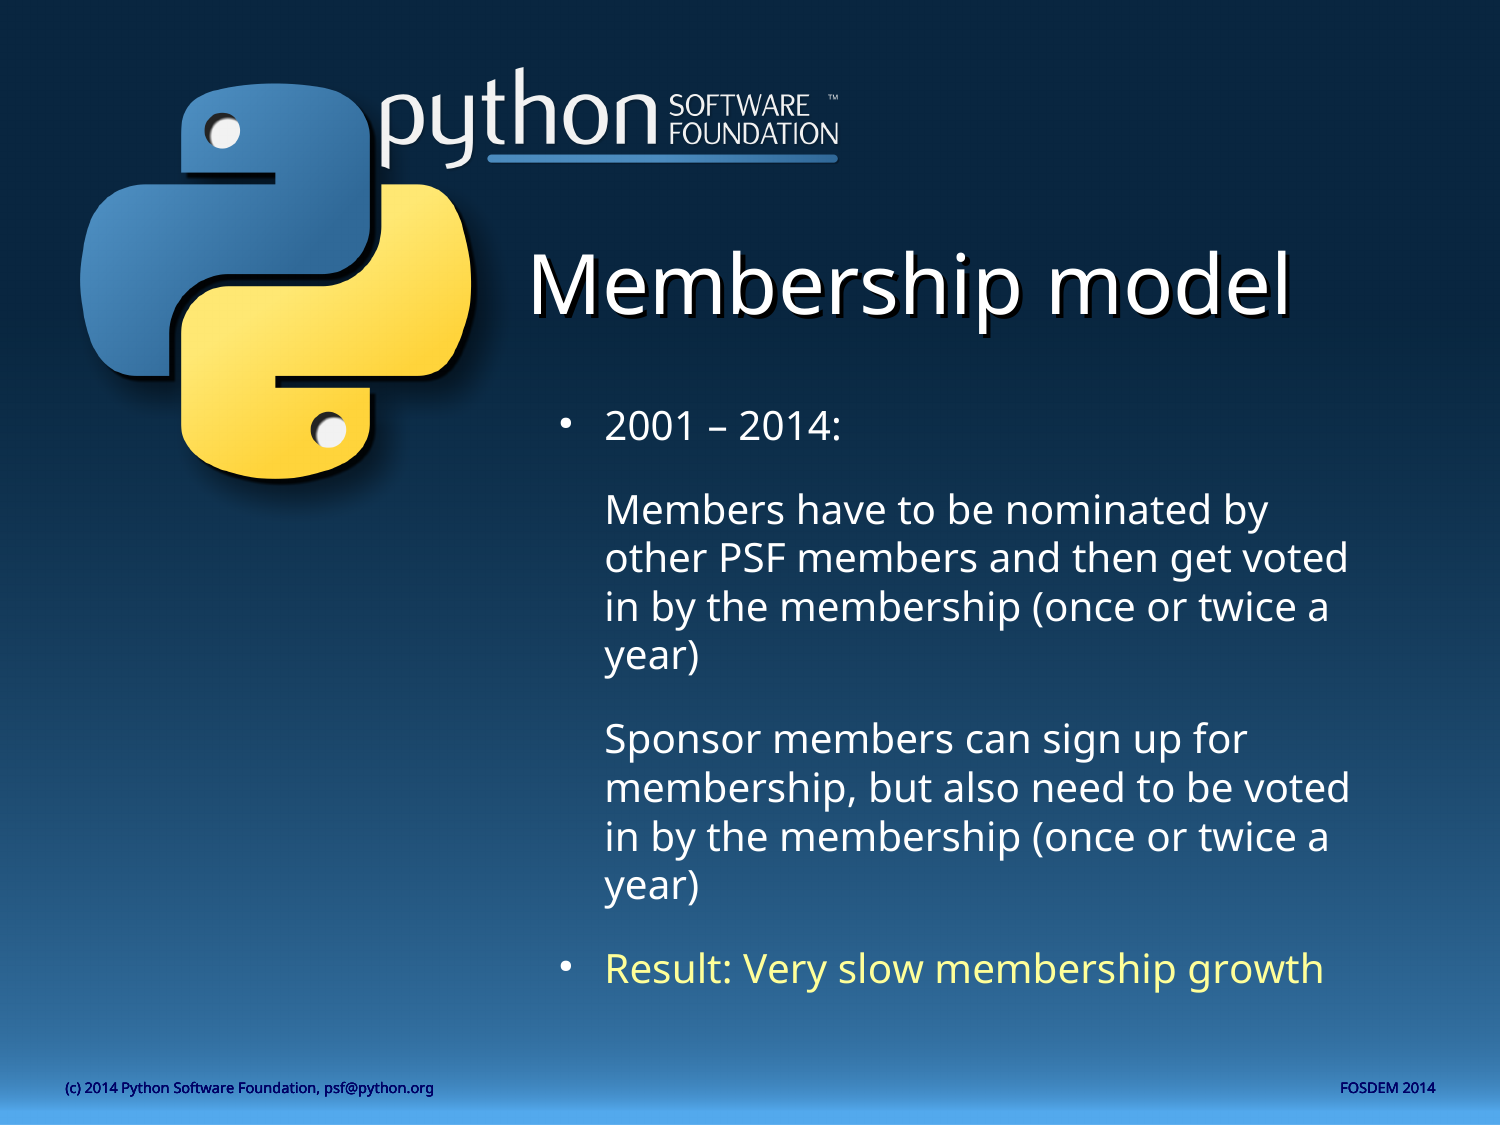

# Membership model
2001 – 2014:
Members have to be nominated by other PSF members and then get voted in by the membership (once or twice a year)
Sponsor members can sign up for membership, but also need to be voted in by the membership (once or twice a year)
Result: Very slow membership growth
(c) 2014 Python Software Foundation, psf@python.org						 FOSDEM 2014
(c) 2014 Python Software Foundation, psf@python.org						 FOSDEM 2014
(c) 2014 Python Software Foundation, psf@python.org						 FOSDEM 2014